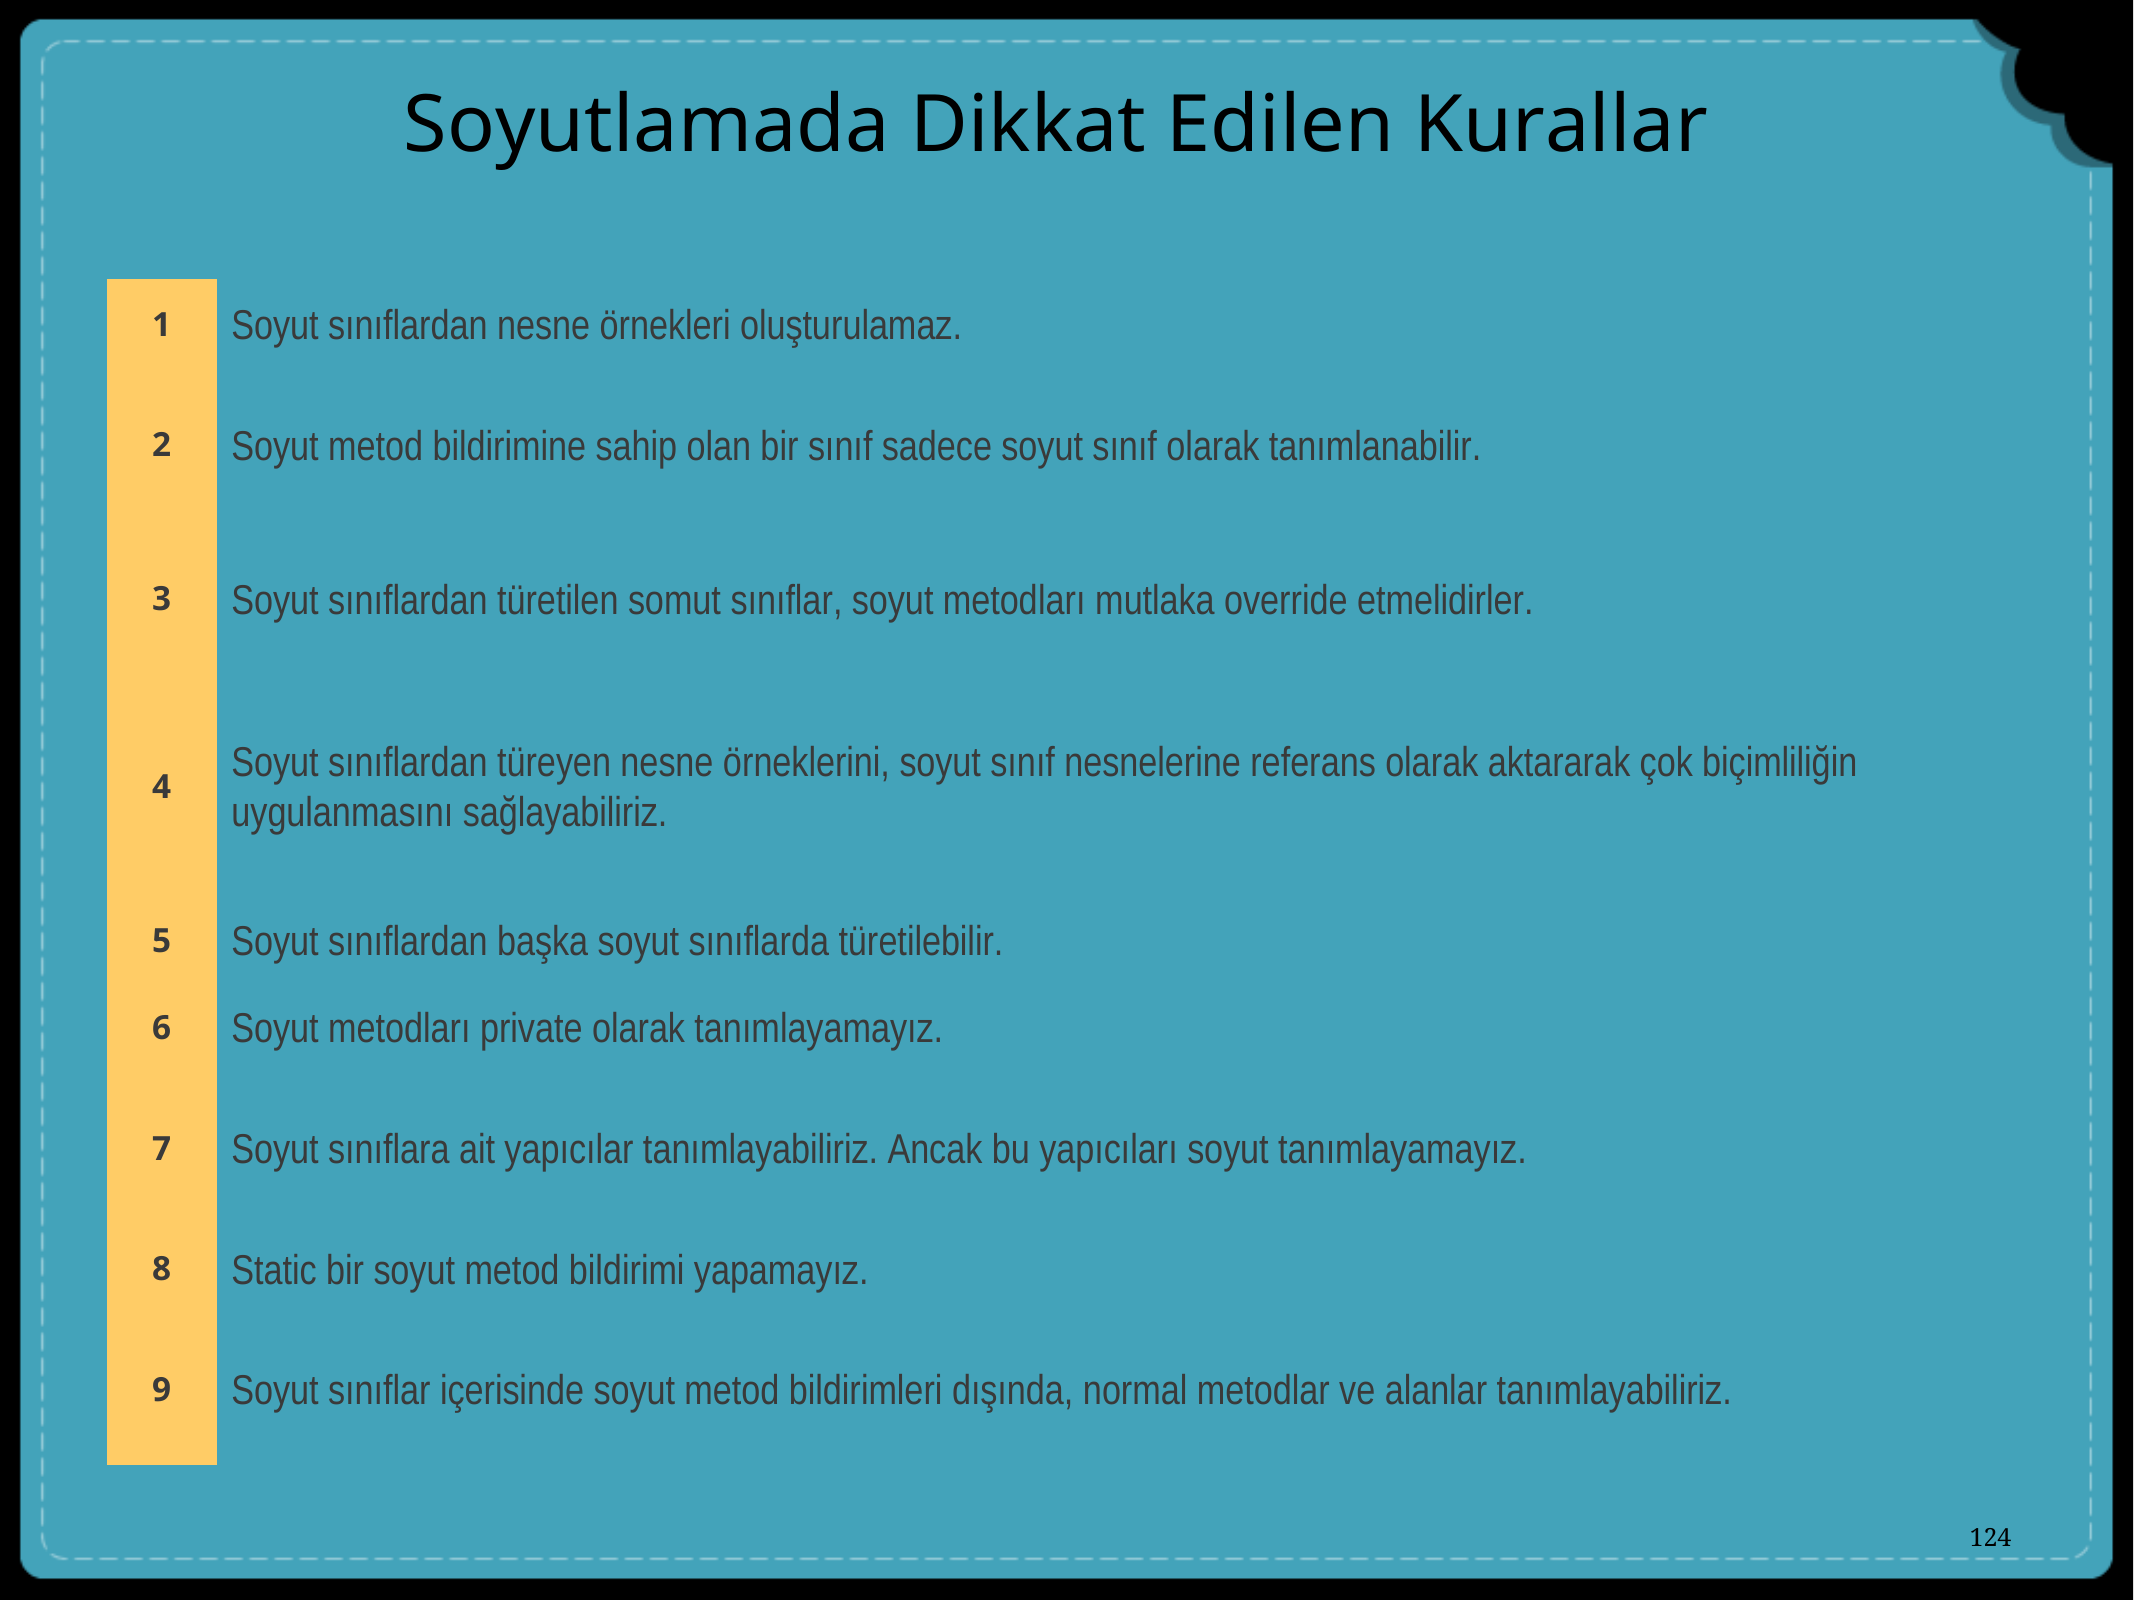

# Soyutlamada Dikkat Edilen Kurallar
| 1 | Soyut sınıflardan nesne örnekleri oluşturulamaz. |
| --- | --- |
| 2 | Soyut metod bildirimine sahip olan bir sınıf sadece soyut sınıf olarak tanımlanabilir. |
| 3 | Soyut sınıflardan türetilen somut sınıflar, soyut metodları mutlaka override etmelidirler. |
| 4 | Soyut sınıflardan türeyen nesne örneklerini, soyut sınıf nesnelerine referans olarak aktararak çok biçimliliğin uygulanmasını sağlayabiliriz. |
| 5 | Soyut sınıflardan başka soyut sınıflarda türetilebilir. |
| 6 | Soyut metodları private olarak tanımlayamayız. |
| 7 | Soyut sınıflara ait yapıcılar tanımlayabiliriz. Ancak bu yapıcıları soyut tanımlayamayız. |
| 8 | Static bir soyut metod bildirimi yapamayız. |
| 9 | Soyut sınıflar içerisinde soyut metod bildirimleri dışında, normal metodlar ve alanlar tanımlayabiliriz. |